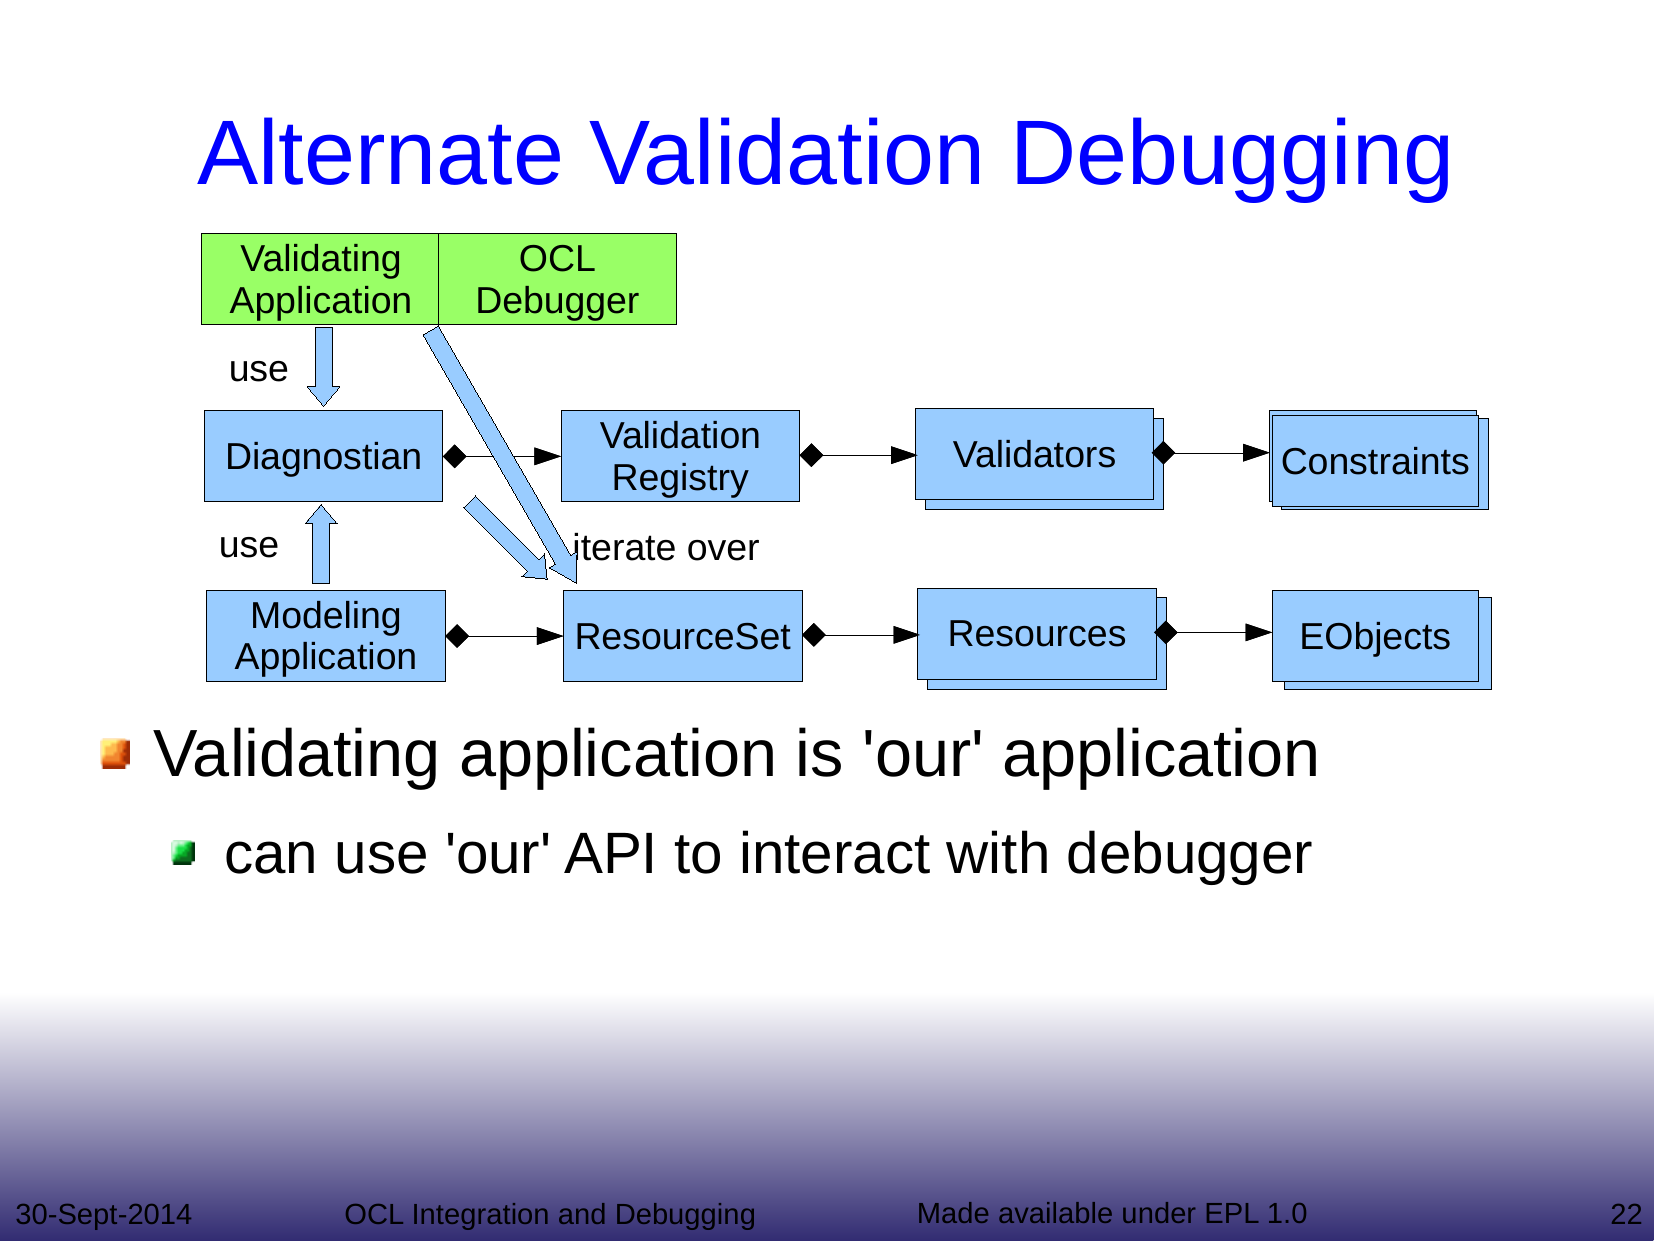

# Alternate Validation Debugging
Validating
Application
OCL
Debugger
use
Resources
Validators
Modeling
Application
ResourceSet
Diagnostian
Validation
Registry
EObjects
Constraints
Resources
EObjects
Resources
EObjects
use
iterate over
Resources
Resources
Modeling
Application
ResourceSet
Modeling
Application
ResourceSet
EObjects
EObjects
Resources
EObjects
Resources
EObjects
Validating application is 'our' application
can use 'our' API to interact with debugger
30-Sept-2014
OCL Integration and Debugging
22